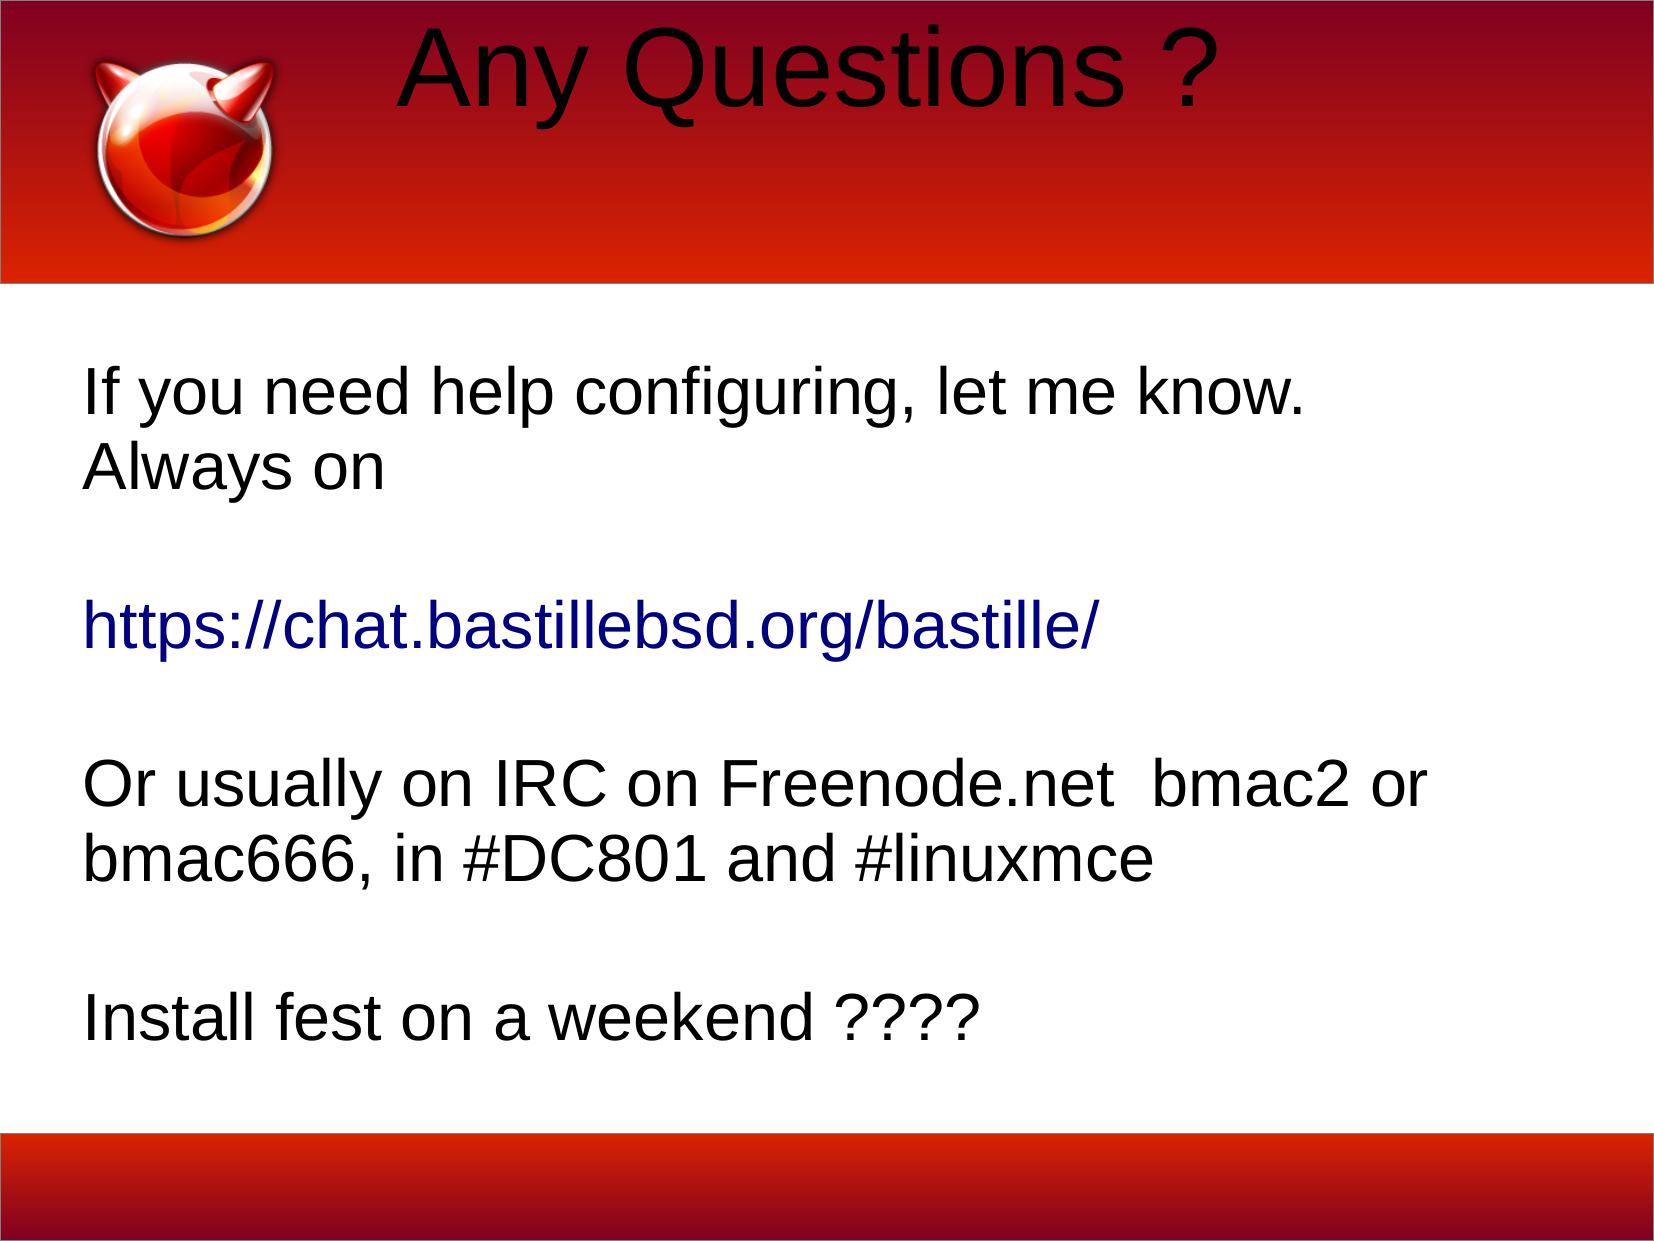

# Any Questions ?
If you need help configuring, let me know. Always on
https://chat.bastillebsd.org/bastille/
Or usually on IRC on Freenode.net bmac2 or bmac666, in #DC801 and #linuxmce
Install fest on a weekend ????